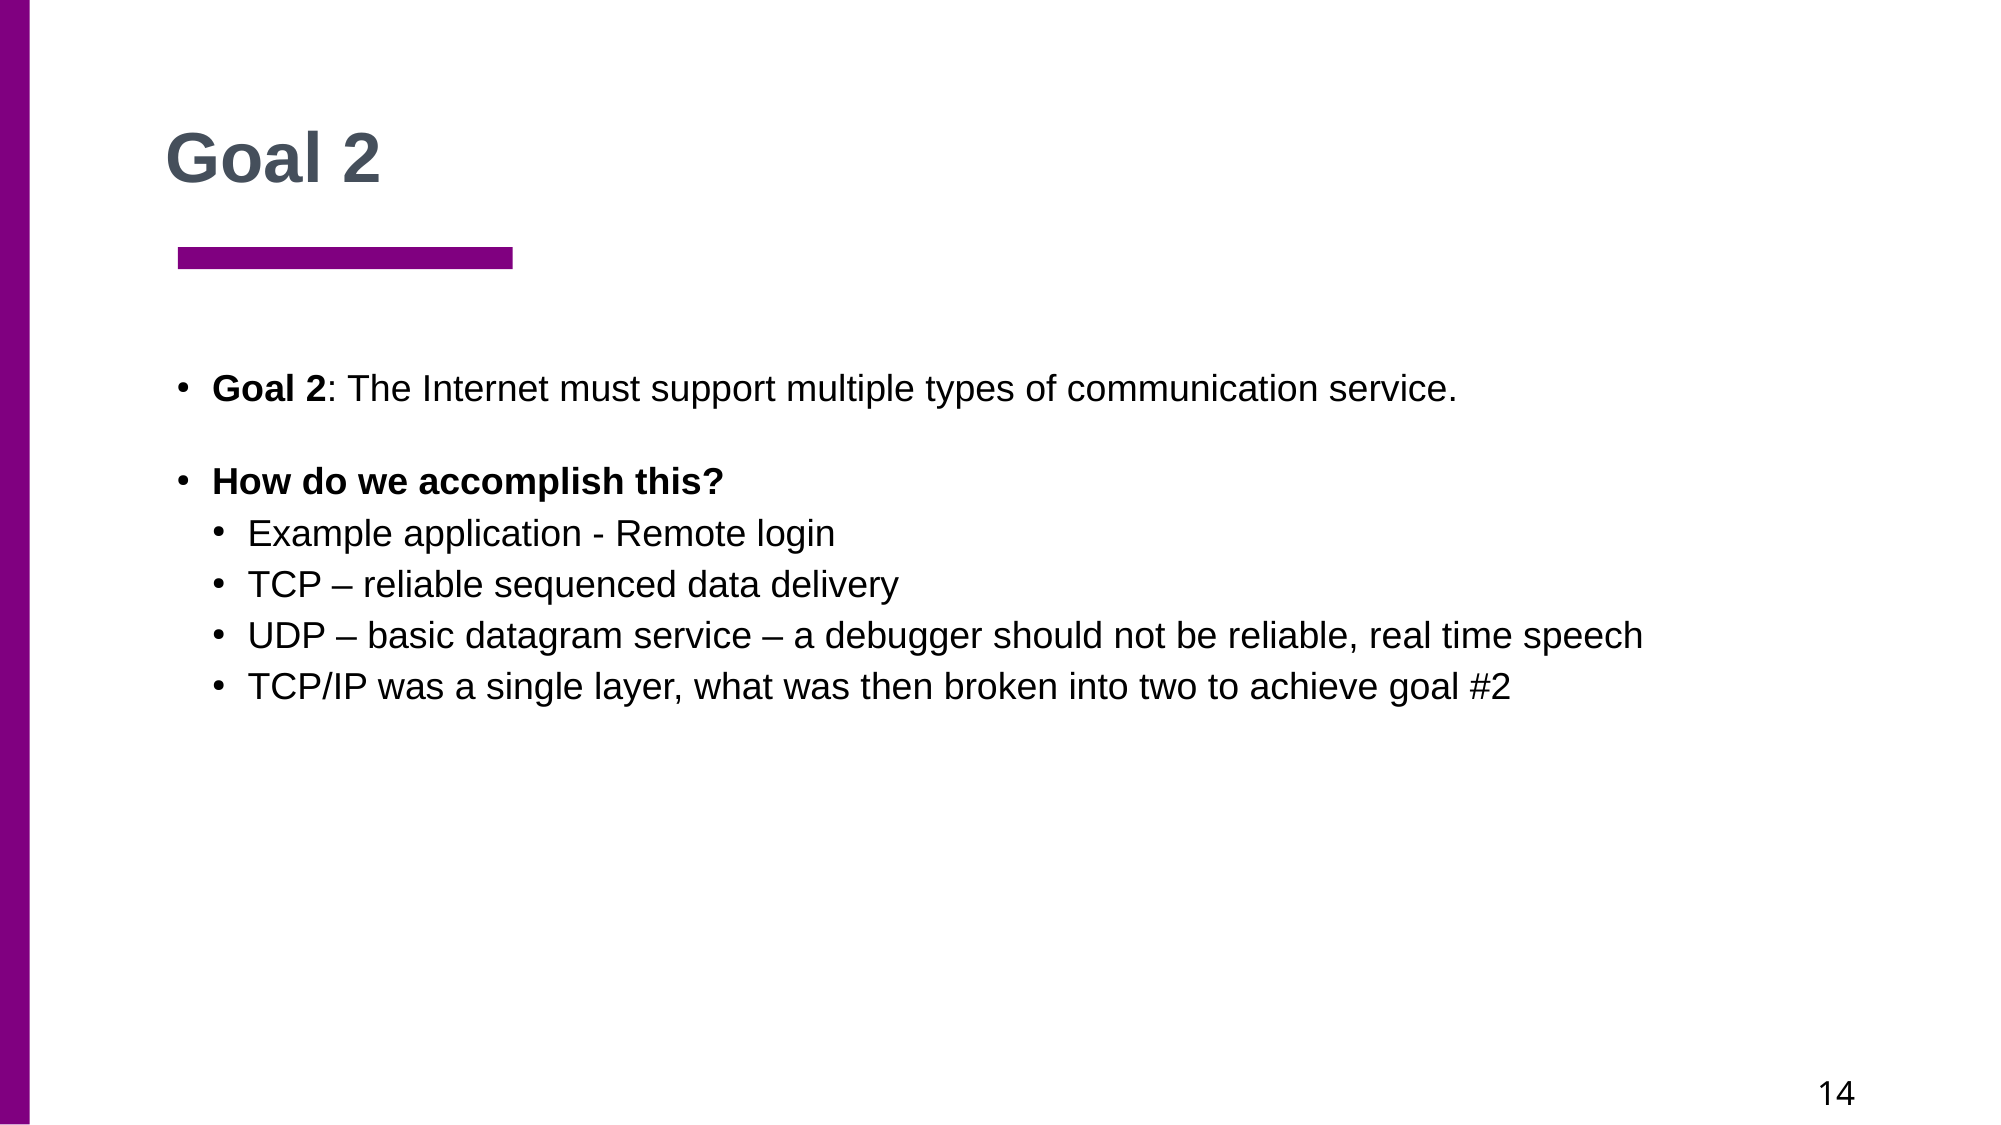

Goal 2
Goal 2: The Internet must support multiple types of communication service.
How do we accomplish this?
Example application - Remote login
TCP – reliable sequenced data delivery
UDP – basic datagram service – a debugger should not be reliable, real time speech
TCP/IP was a single layer, what was then broken into two to achieve goal #2